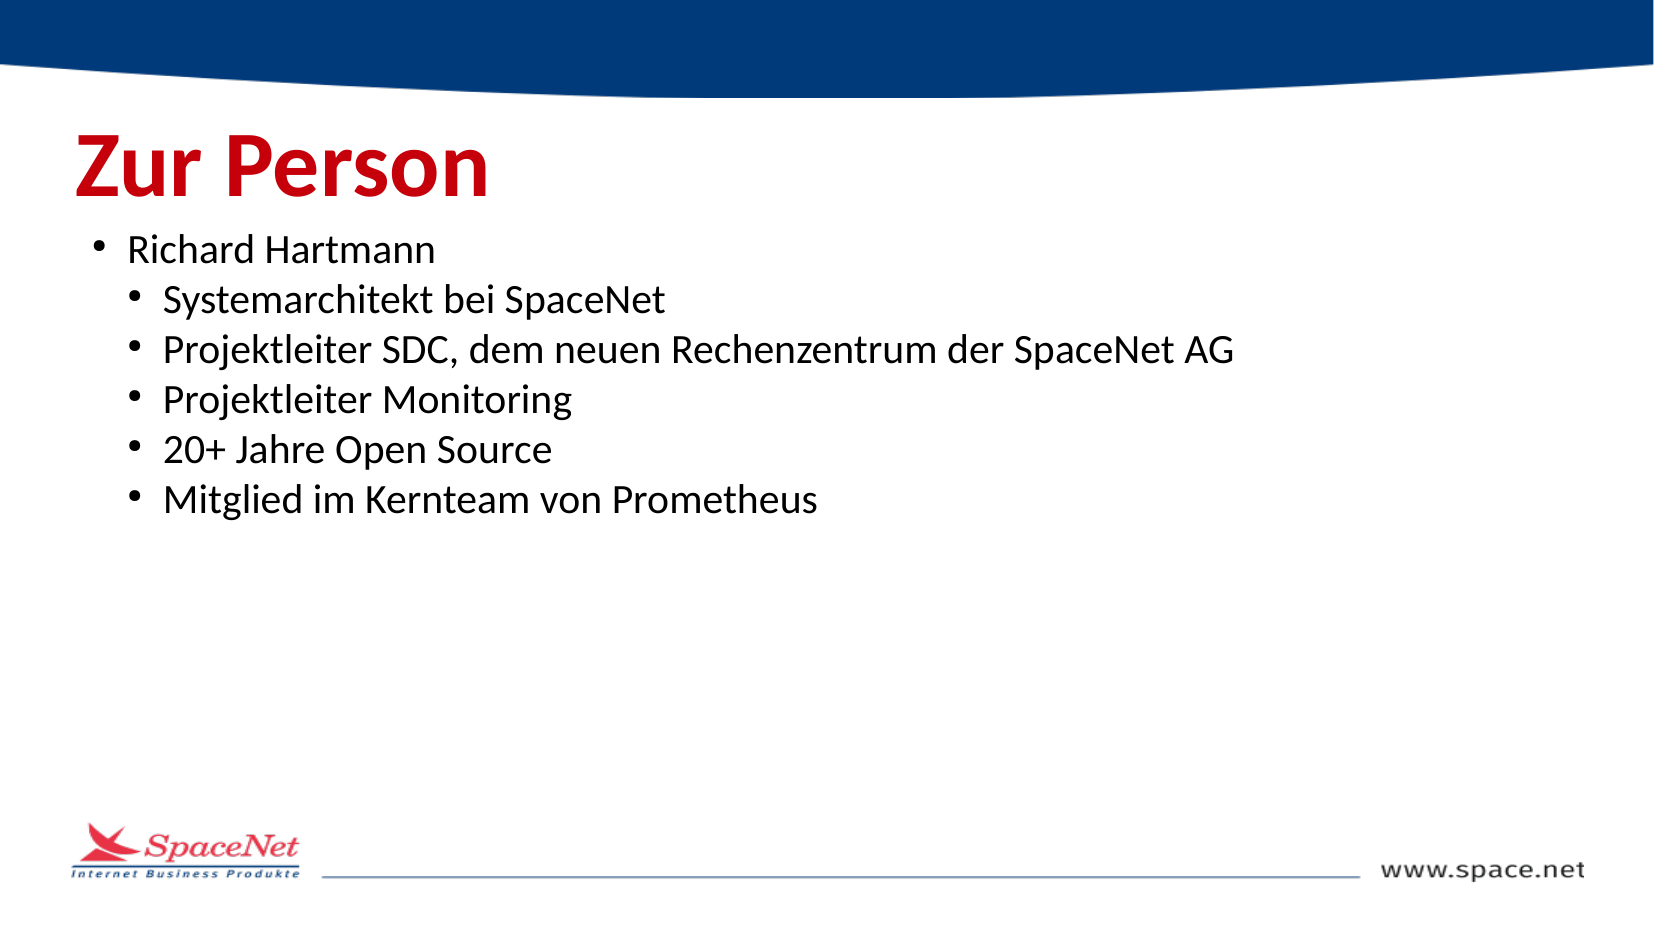

Zur Person
Richard Hartmann
Systemarchitekt bei SpaceNet
Projektleiter SDC, dem neuen Rechenzentrum der SpaceNet AG
Projektleiter Monitoring
20+ Jahre Open Source
Mitglied im Kernteam von Prometheus